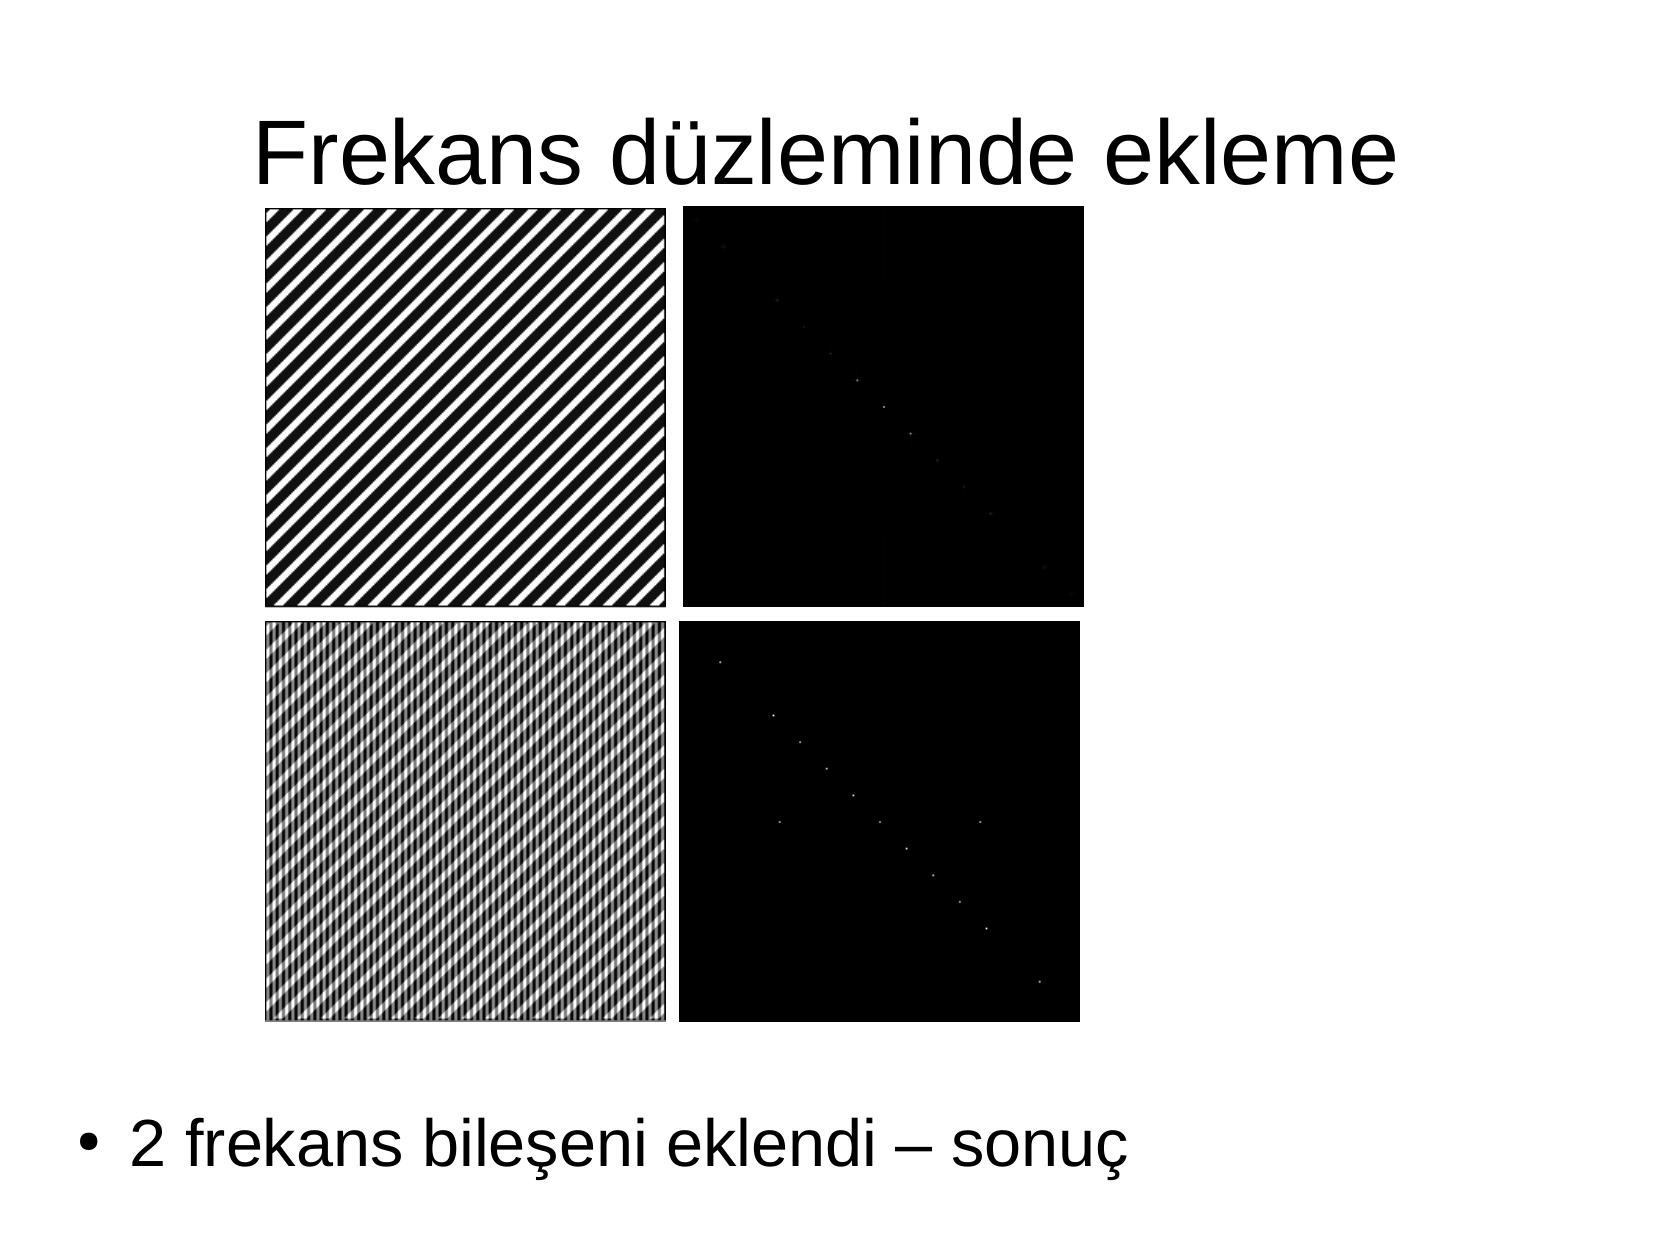

# Frekans düzleminde ekleme
2 frekans bileşeni eklendi – sonuç